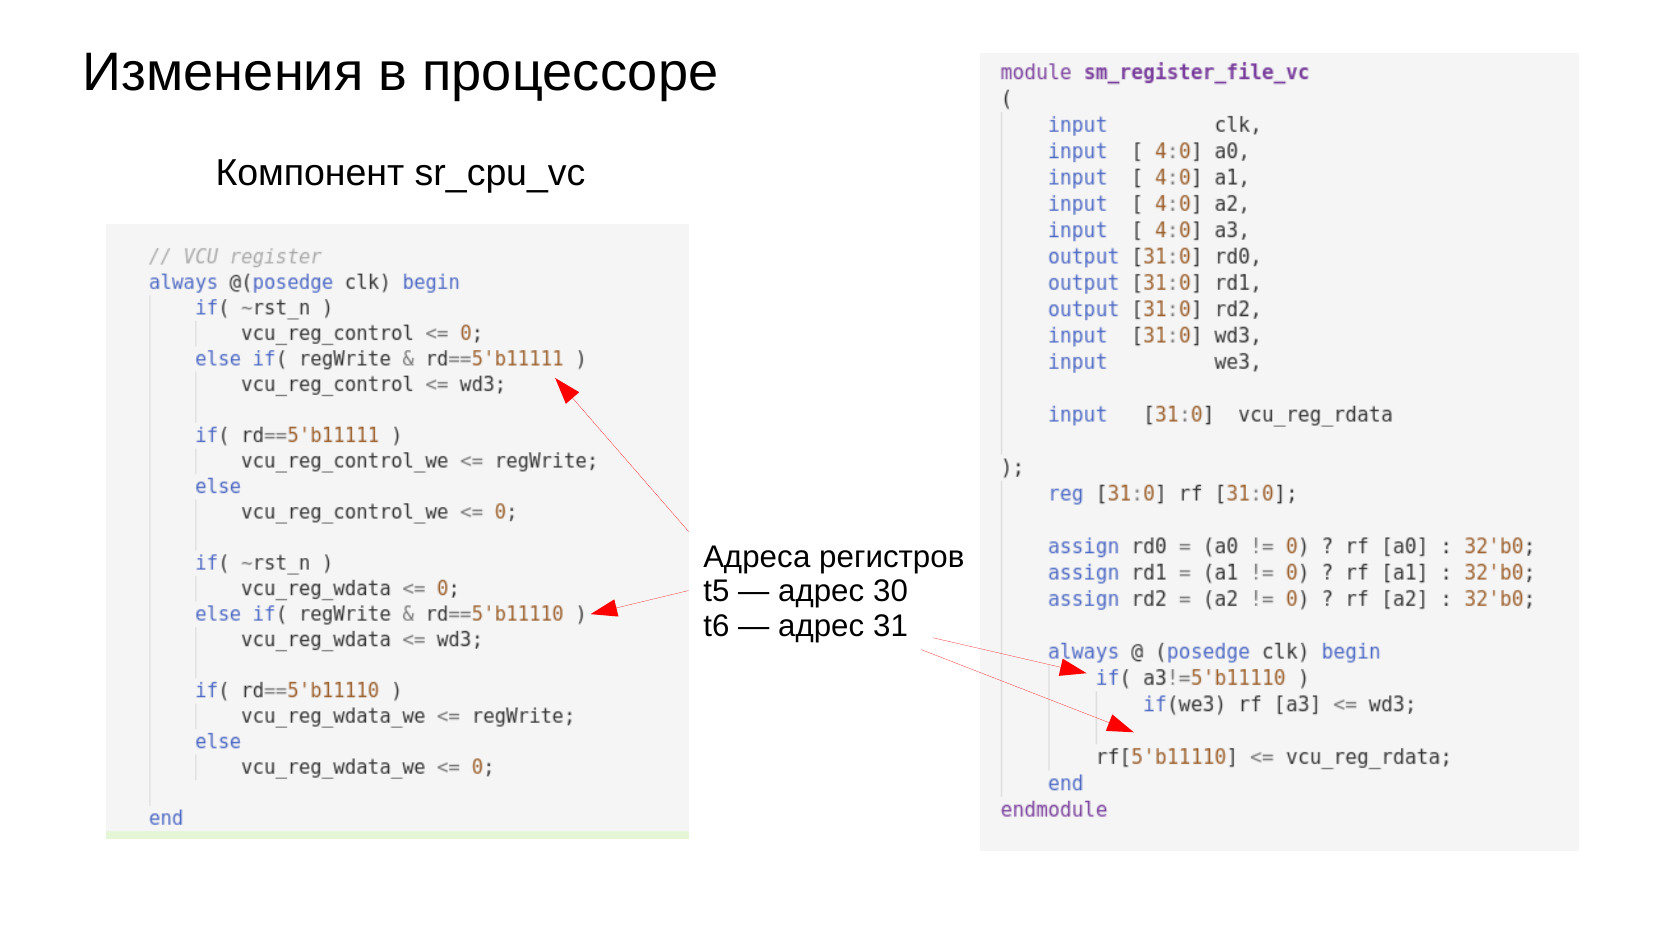

# Изменения в процессоре
Компонент sr_cpu_vc
Адреса регистров
t5 — адрес 30
t6 — адрес 31